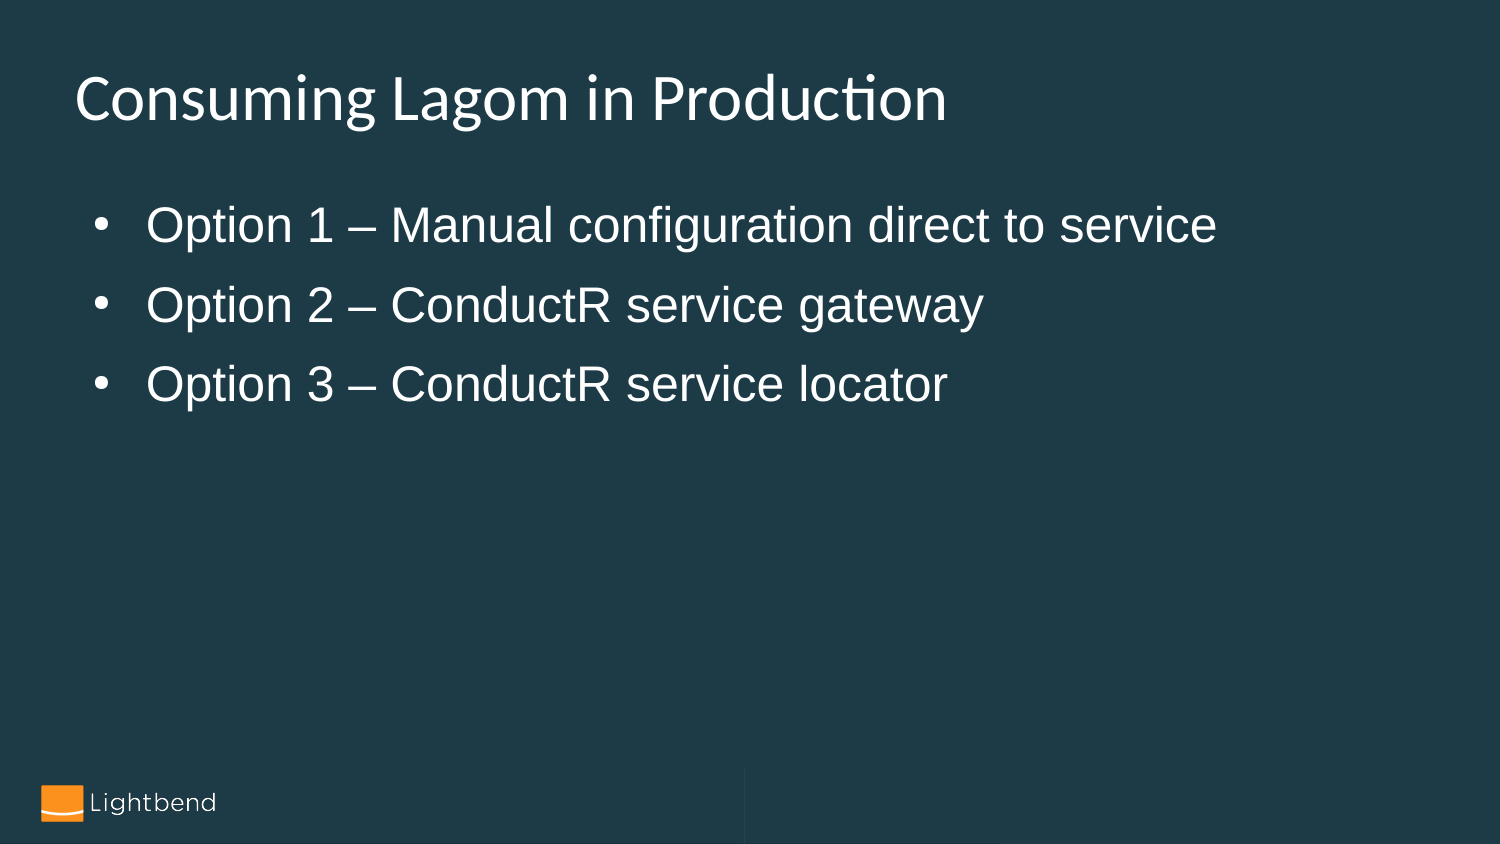

# Consuming Lagom in Production
Option 1 – Manual configuration direct to service
Option 2 – ConductR service gateway
Option 3 – ConductR service locator